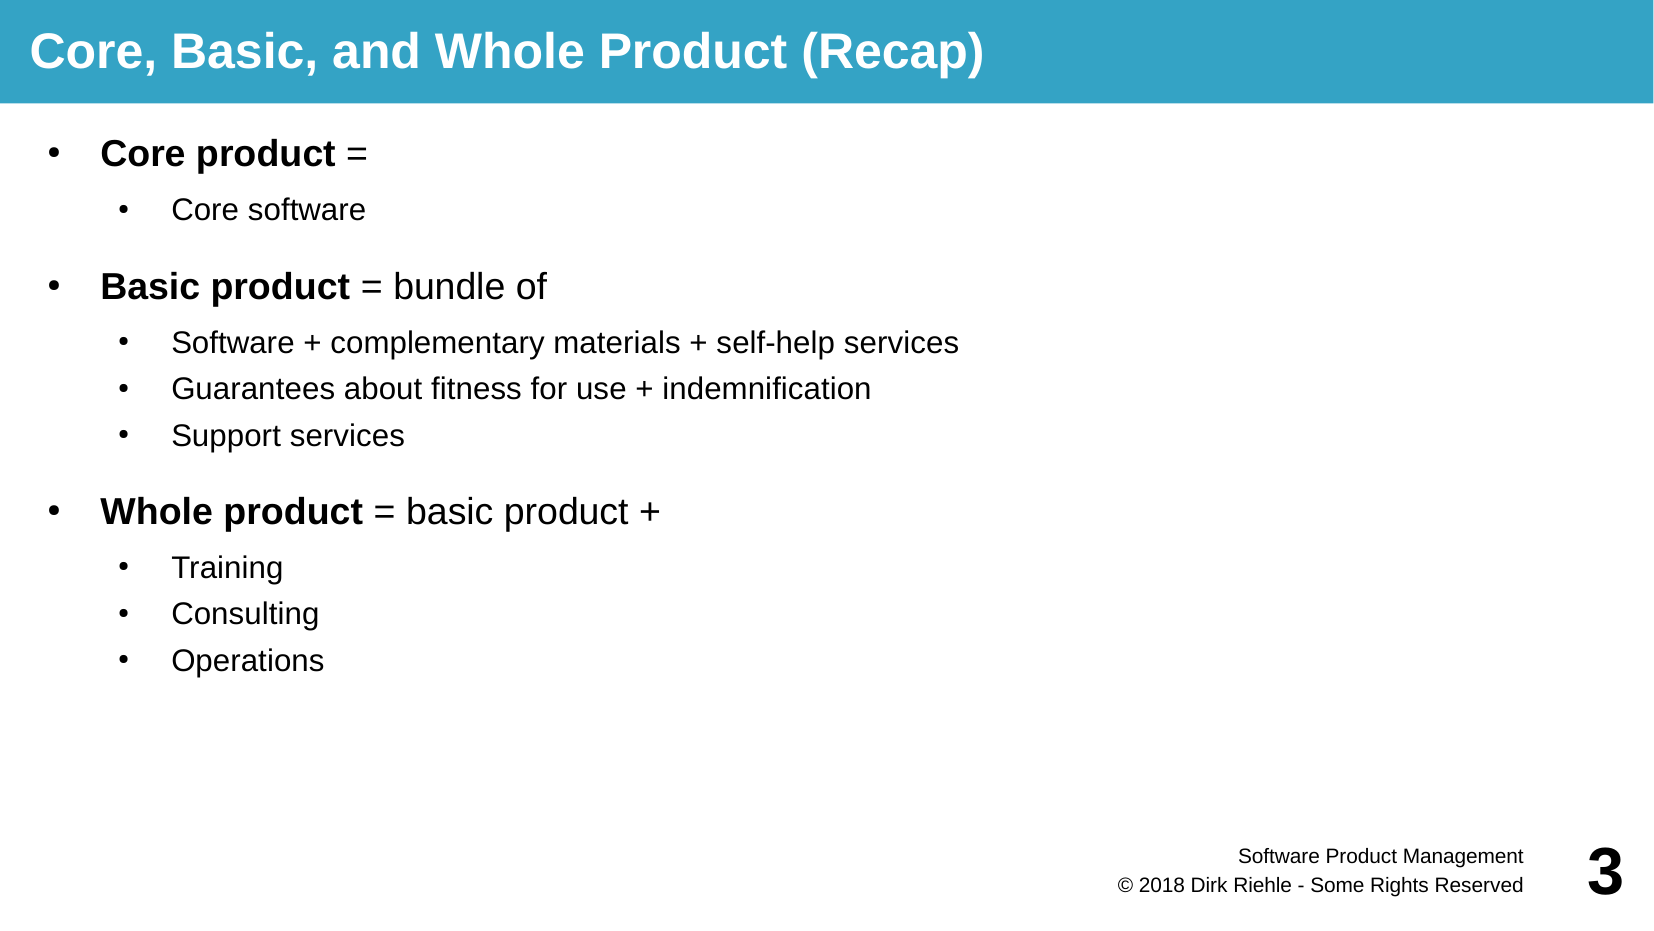

# Core, Basic, and Whole Product (Recap)
Core product =
Core software
Basic product = bundle of
Software + complementary materials + self-help services
Guarantees about fitness for use + indemnification
Support services
Whole product = basic product +
Training
Consulting
Operations
Software Product Management
3
© 2018 Dirk Riehle - Some Rights Reserved